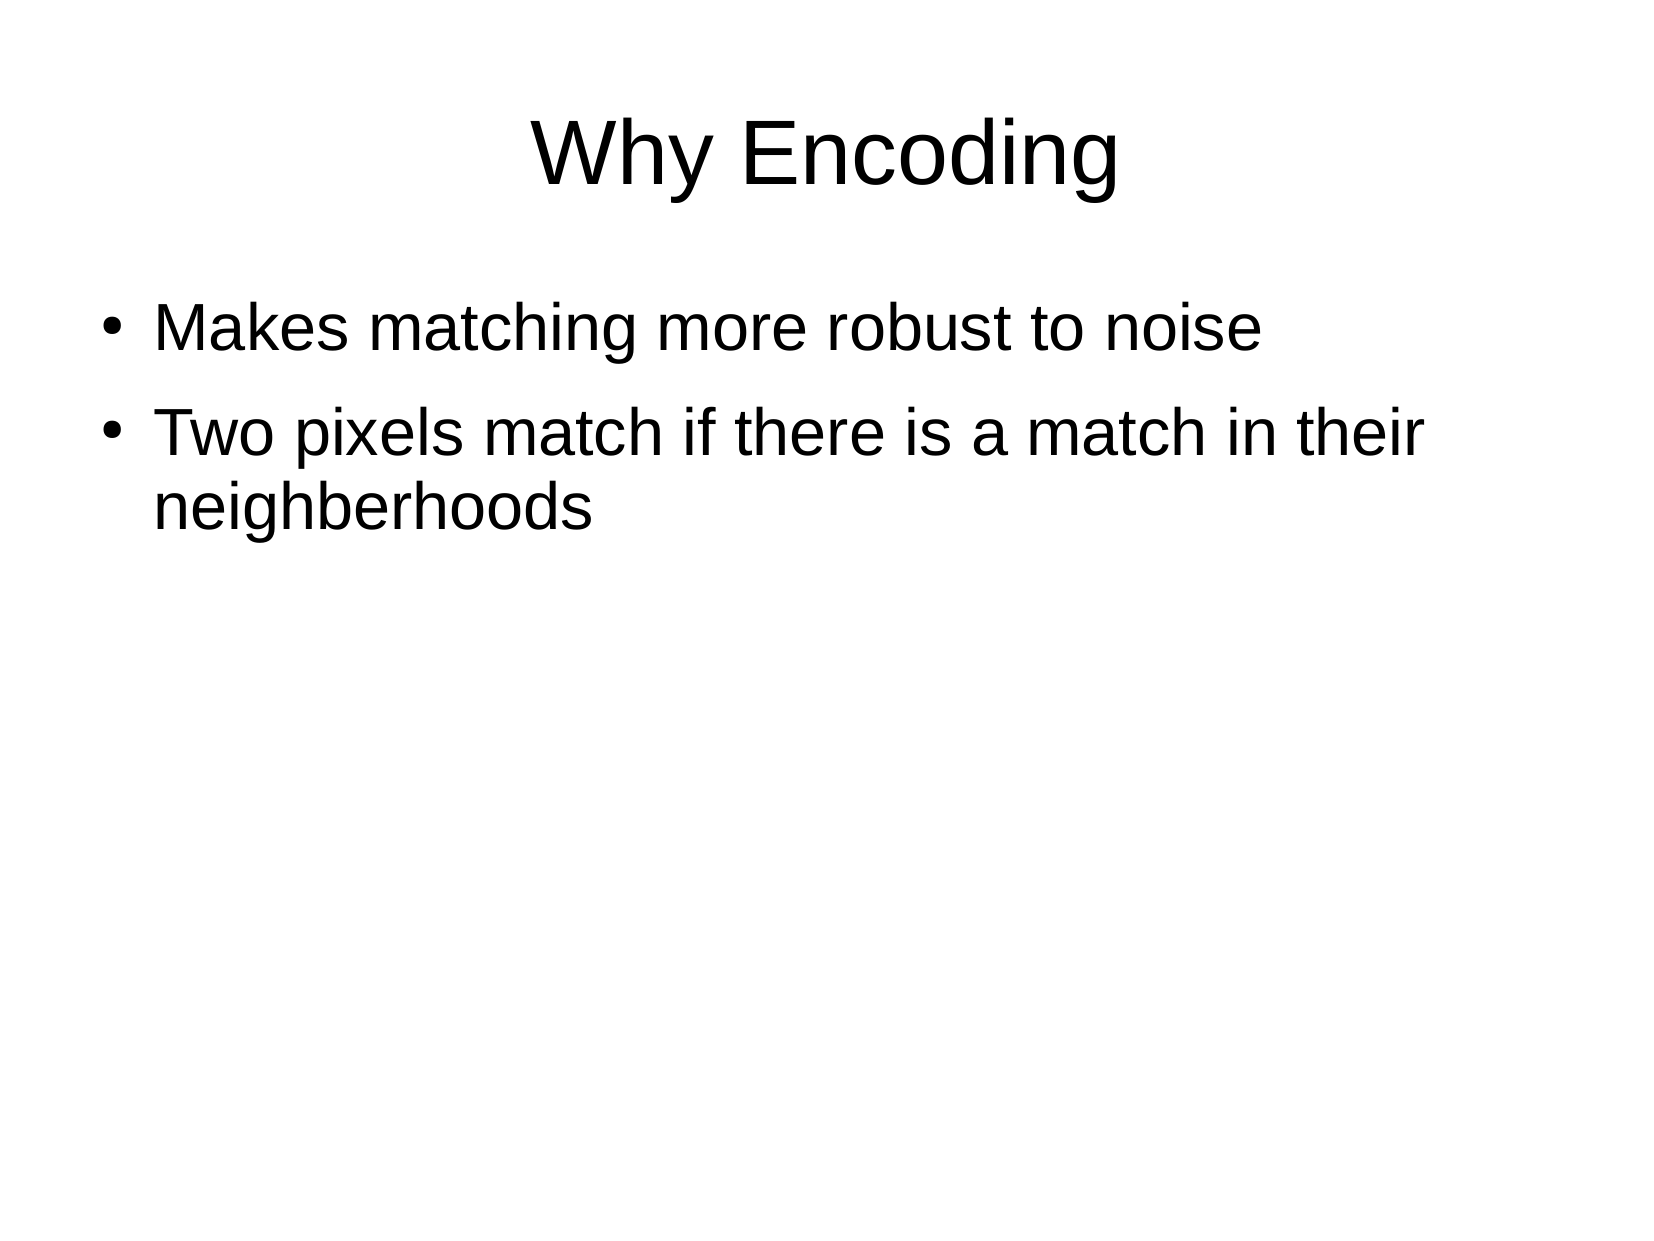

# Why Encoding
Makes matching more robust to noise
Two pixels match if there is a match in their neighberhoods